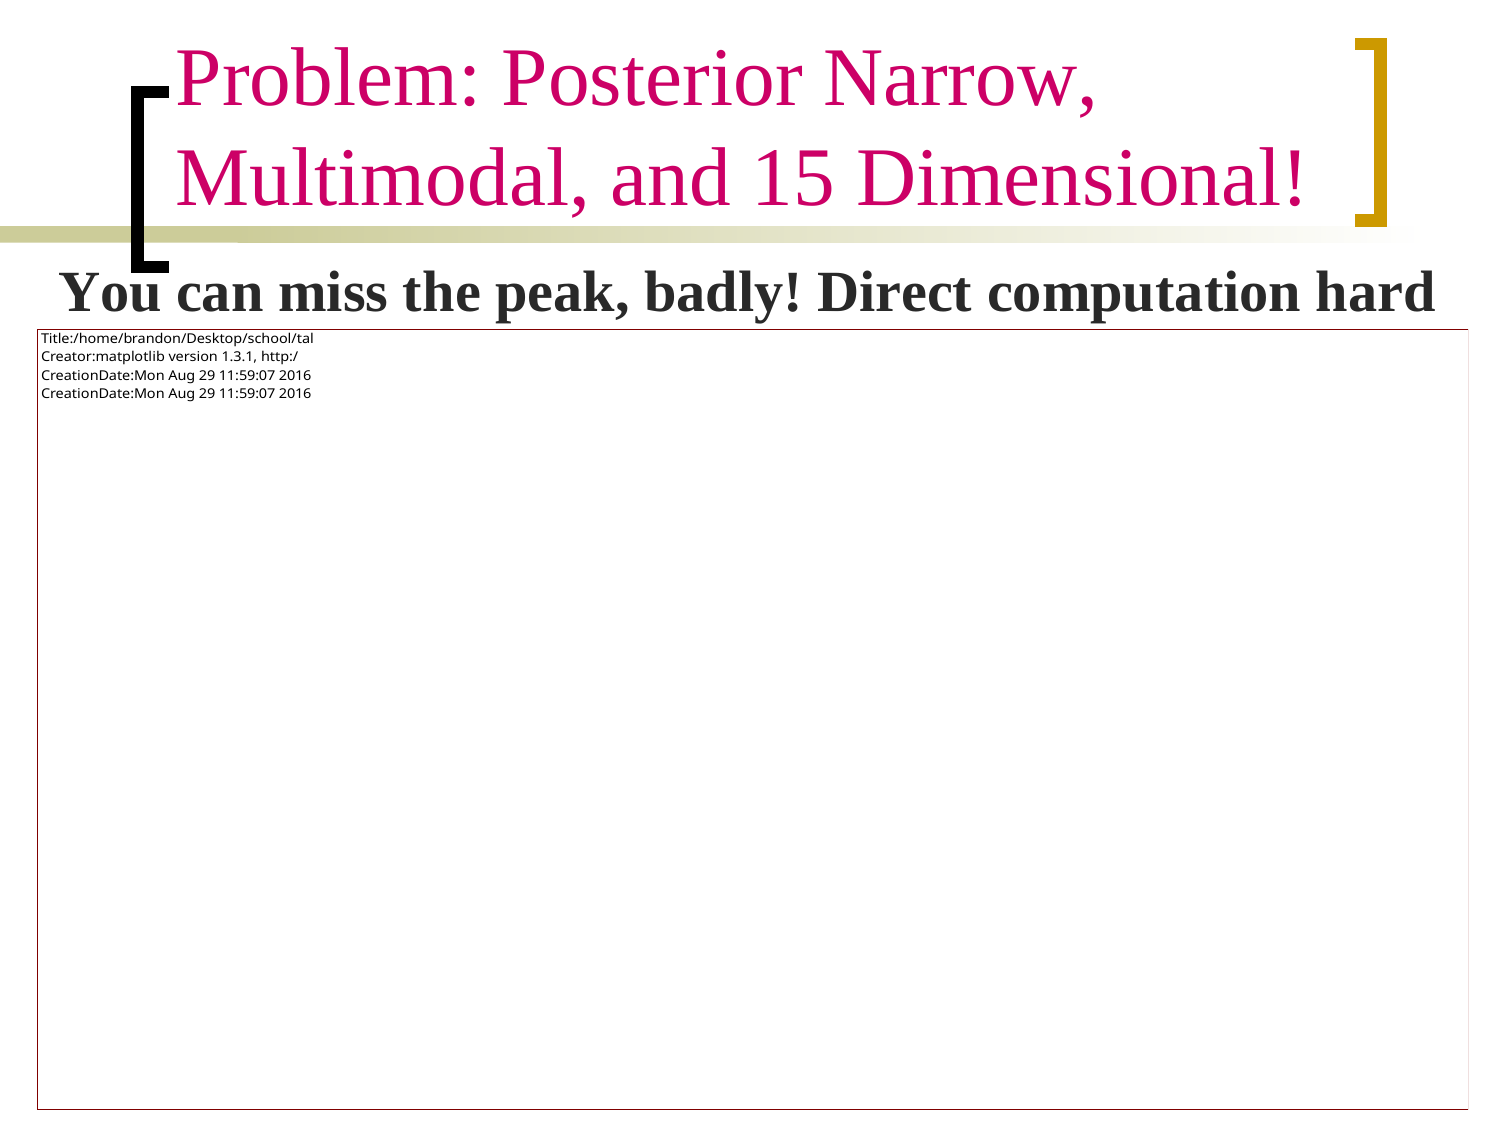

# Problem: Posterior Narrow, Multimodal, and 15 Dimensional!
You can miss the peak, badly! Direct computation hard